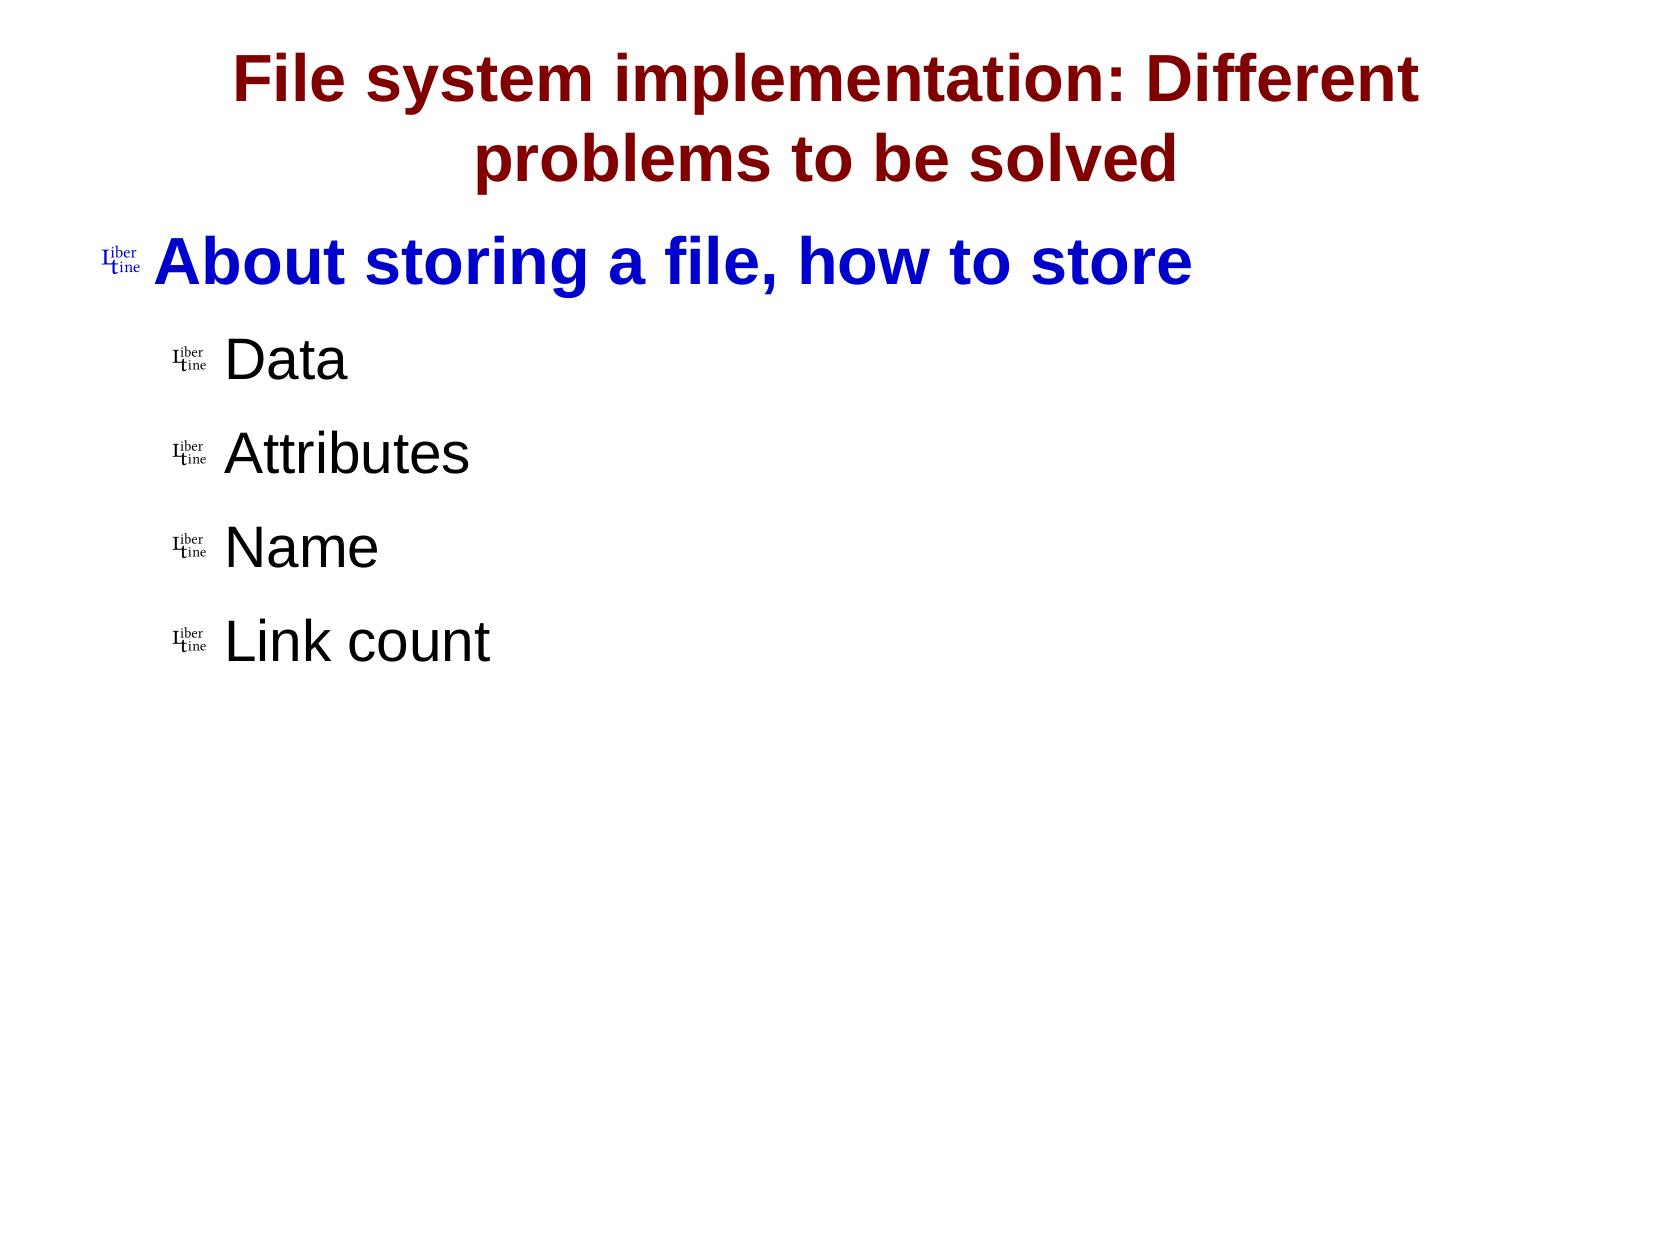

# File system implementation: Different problems to be solved
About storing a file, how to store
Data
Attributes
Name
Link count